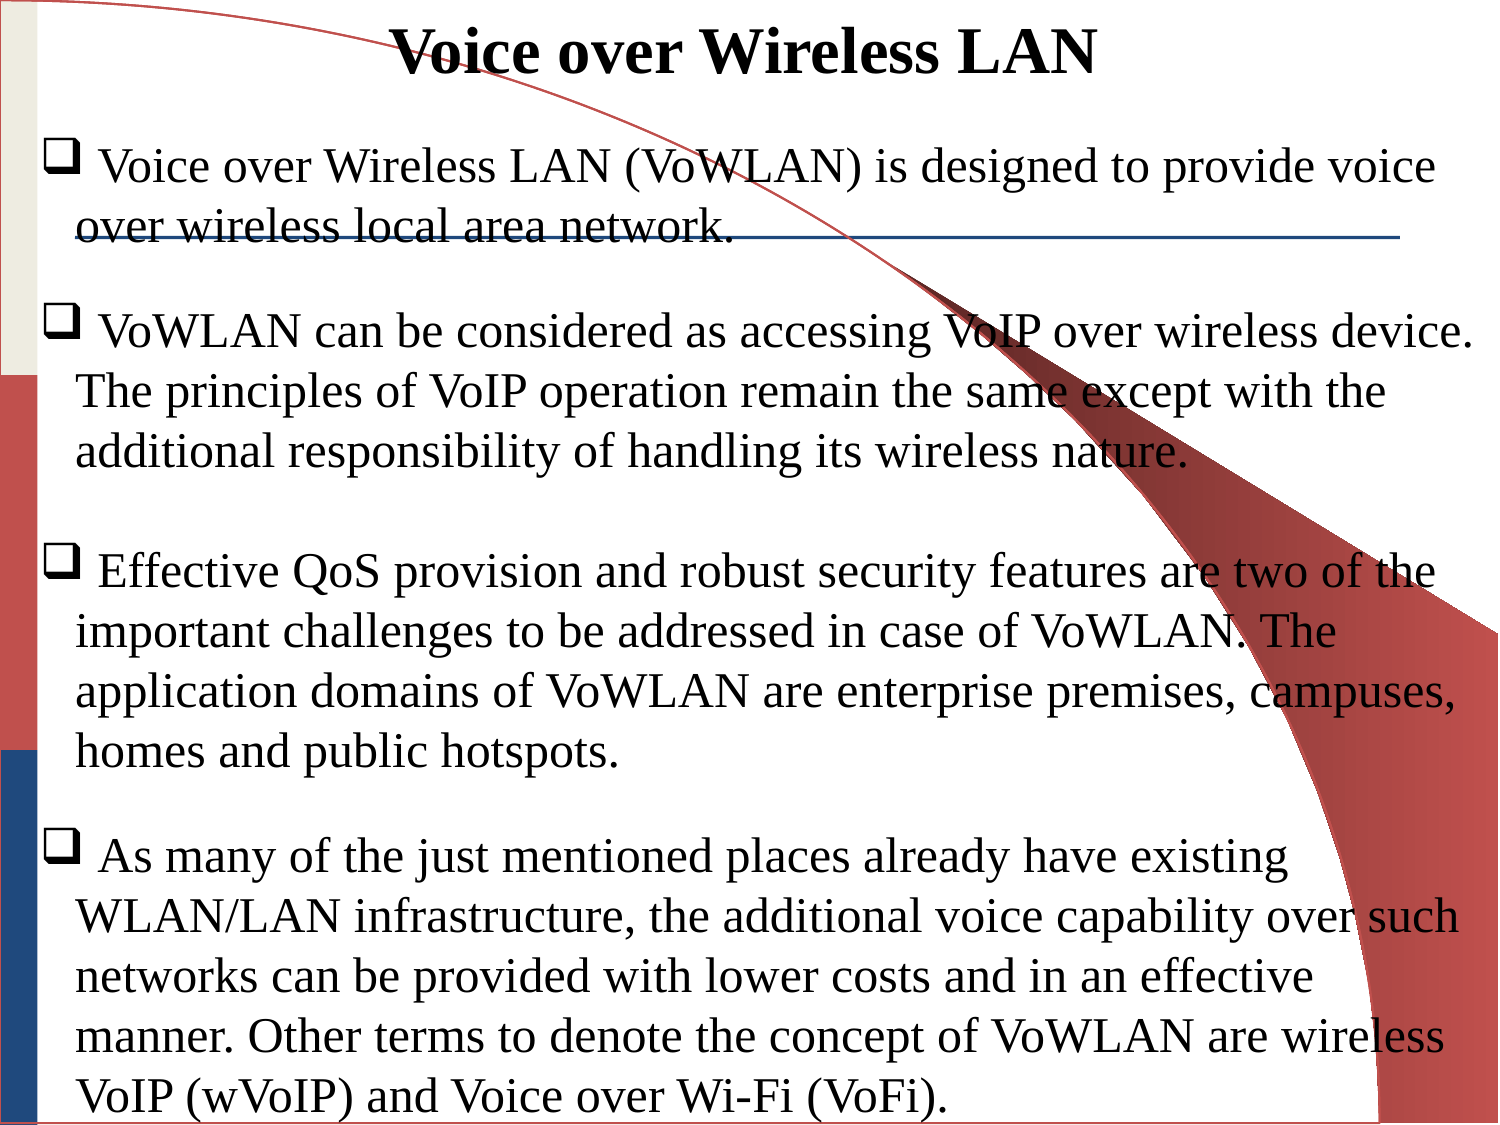

Voice over Wireless LAN
 Voice over Wireless LAN (VoWLAN) is designed to provide voice over wireless local area network.
 VoWLAN can be considered as accessing VoIP over wireless device. The principles of VoIP operation remain the same except with the additional responsibility of handling its wireless nature.
 Effective QoS provision and robust security features are two of the important challenges to be addressed in case of VoWLAN. The application domains of VoWLAN are enterprise premises, campuses, homes and public hotspots.
 As many of the just mentioned places already have existing WLAN/LAN infrastructure, the additional voice capability over such networks can be provided with lower costs and in an effective manner. Other terms to denote the concept of VoWLAN are wireless VoIP (wVoIP) and Voice over Wi-Fi (VoFi).